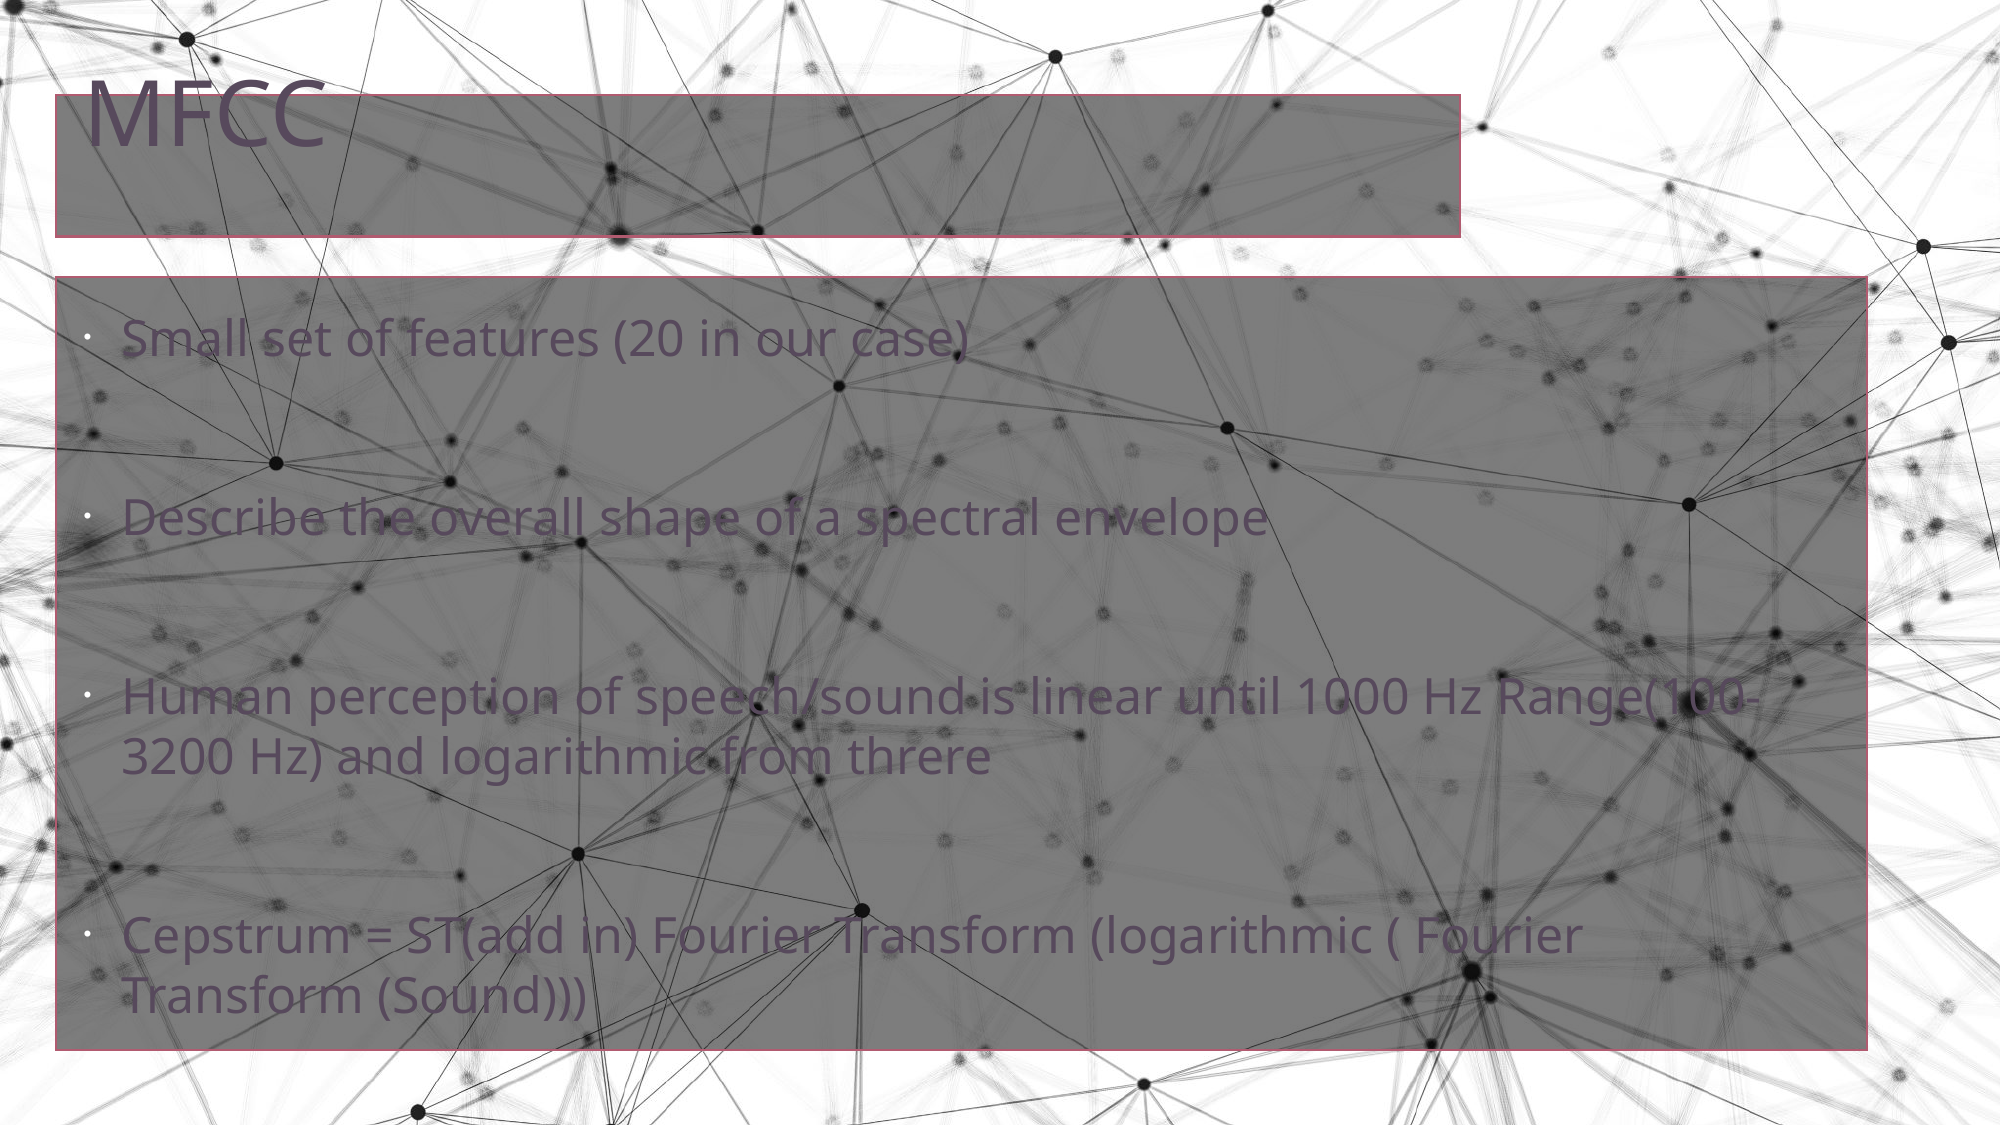

# MFCC
Small set of features (20 in our case)
Describe the overall shape of a spectral envelope
Human perception of speech/sound is linear until 1000 Hz Range(100-3200 Hz) and logarithmic from threre
Cepstrum = ST(add in) Fourier Transform (logarithmic ( Fourier Transform (Sound)))